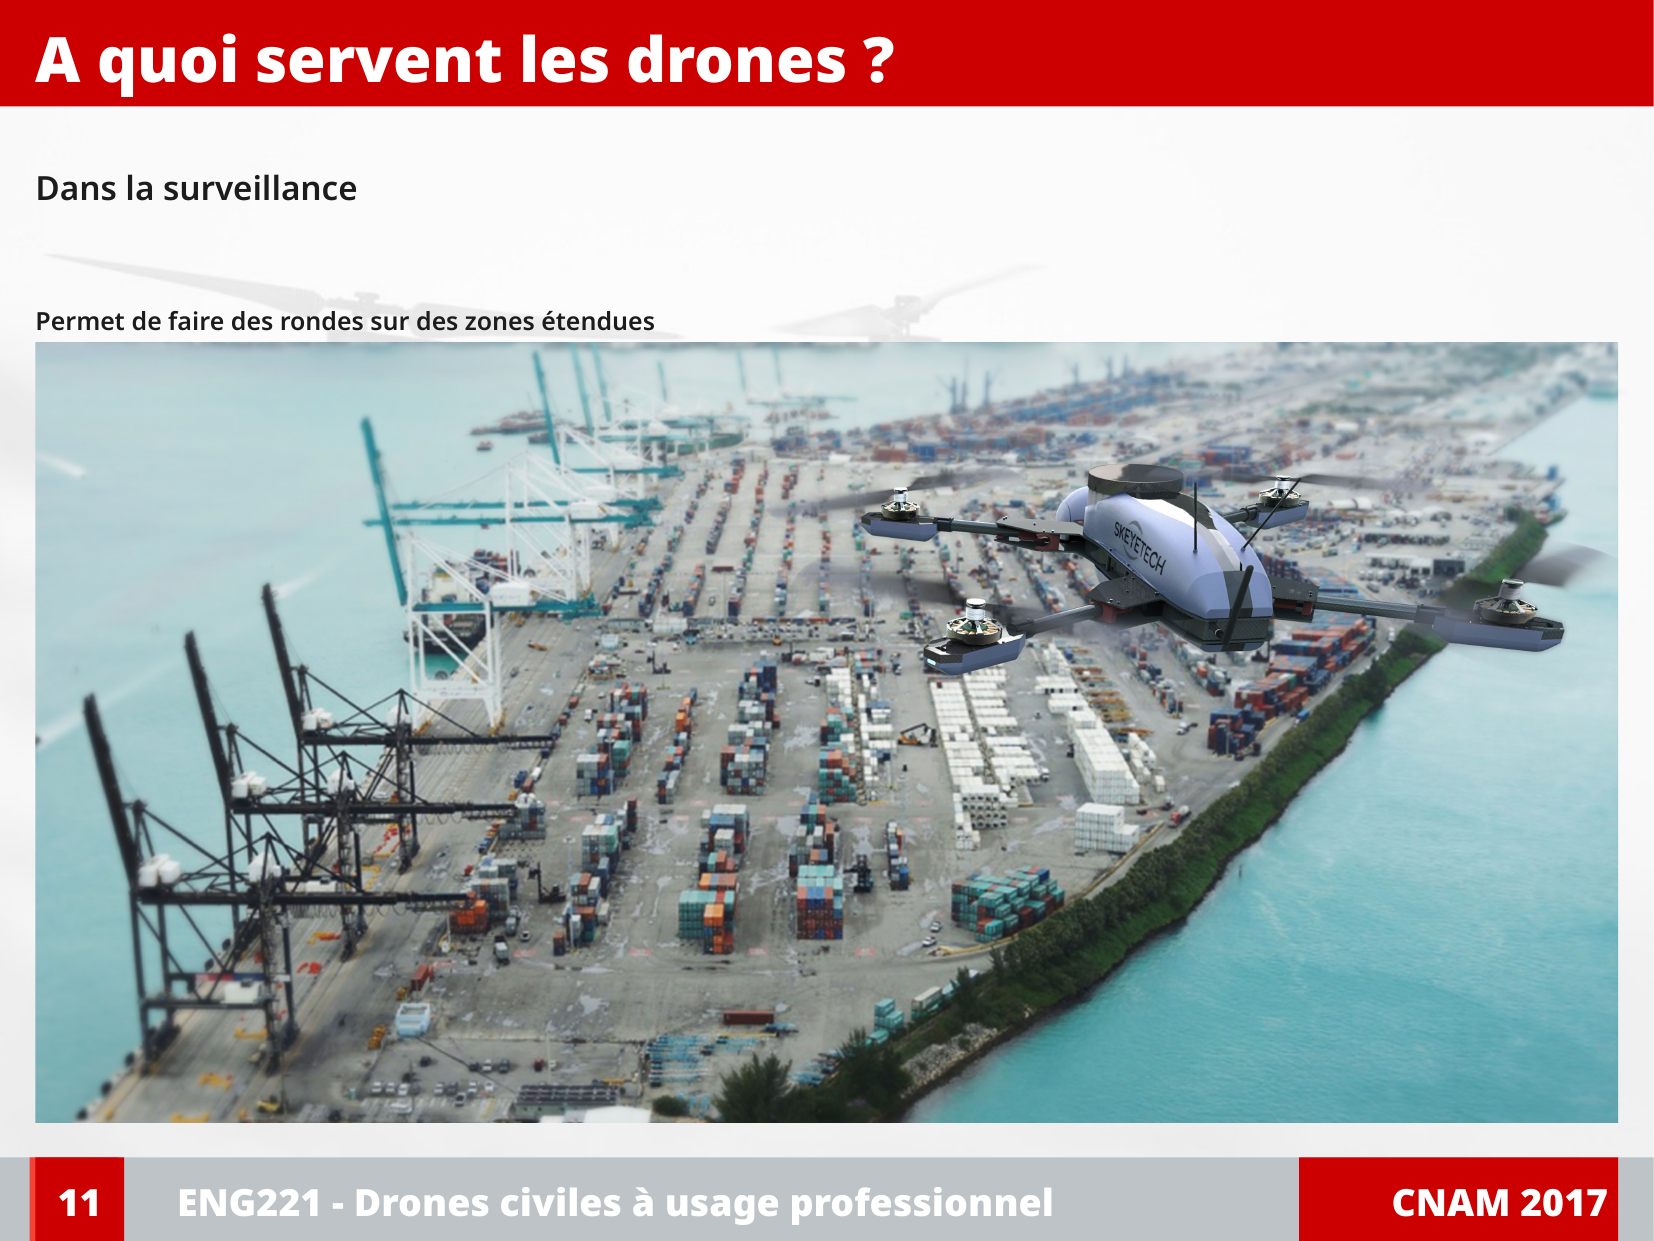

# A quoi servent les drones ?
Dans la surveillance
Permet de faire des rondes sur des zones étendues
11
ENG221 - Drones civiles à usage professionnel